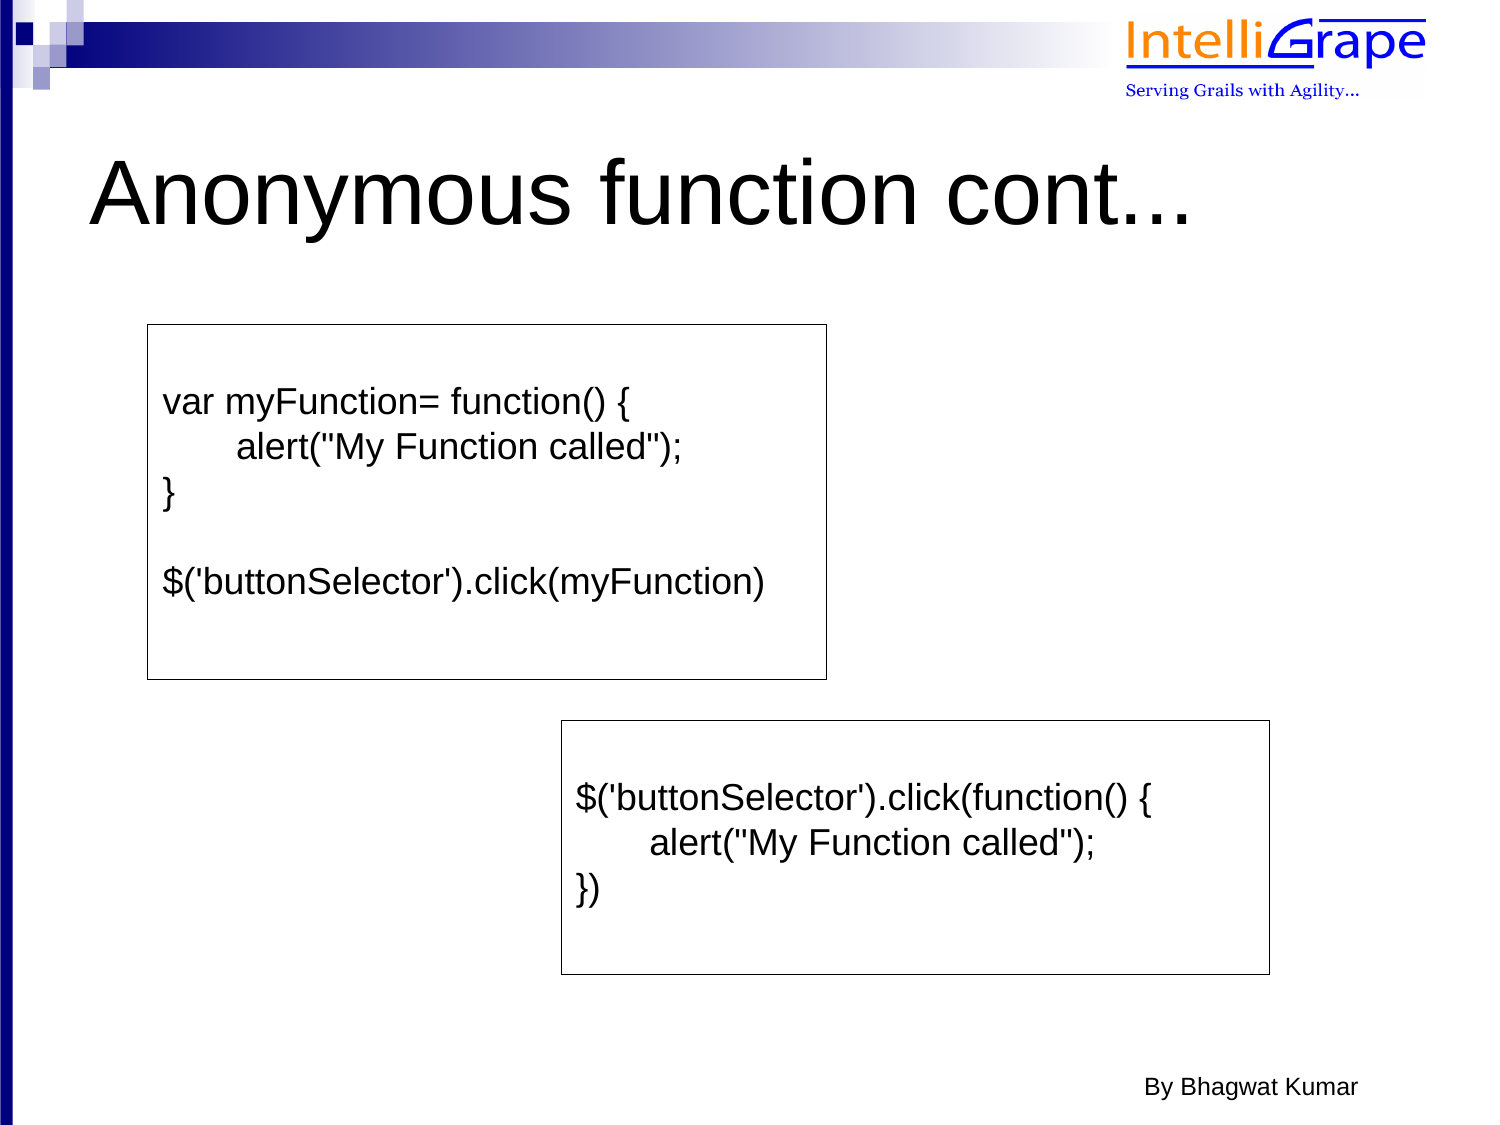

# Anonymous function cont...
var myFunction= function() {
	alert("My Function called");
}
$('buttonSelector').click(myFunction)
$('buttonSelector').click(function() {
	alert("My Function called");
})